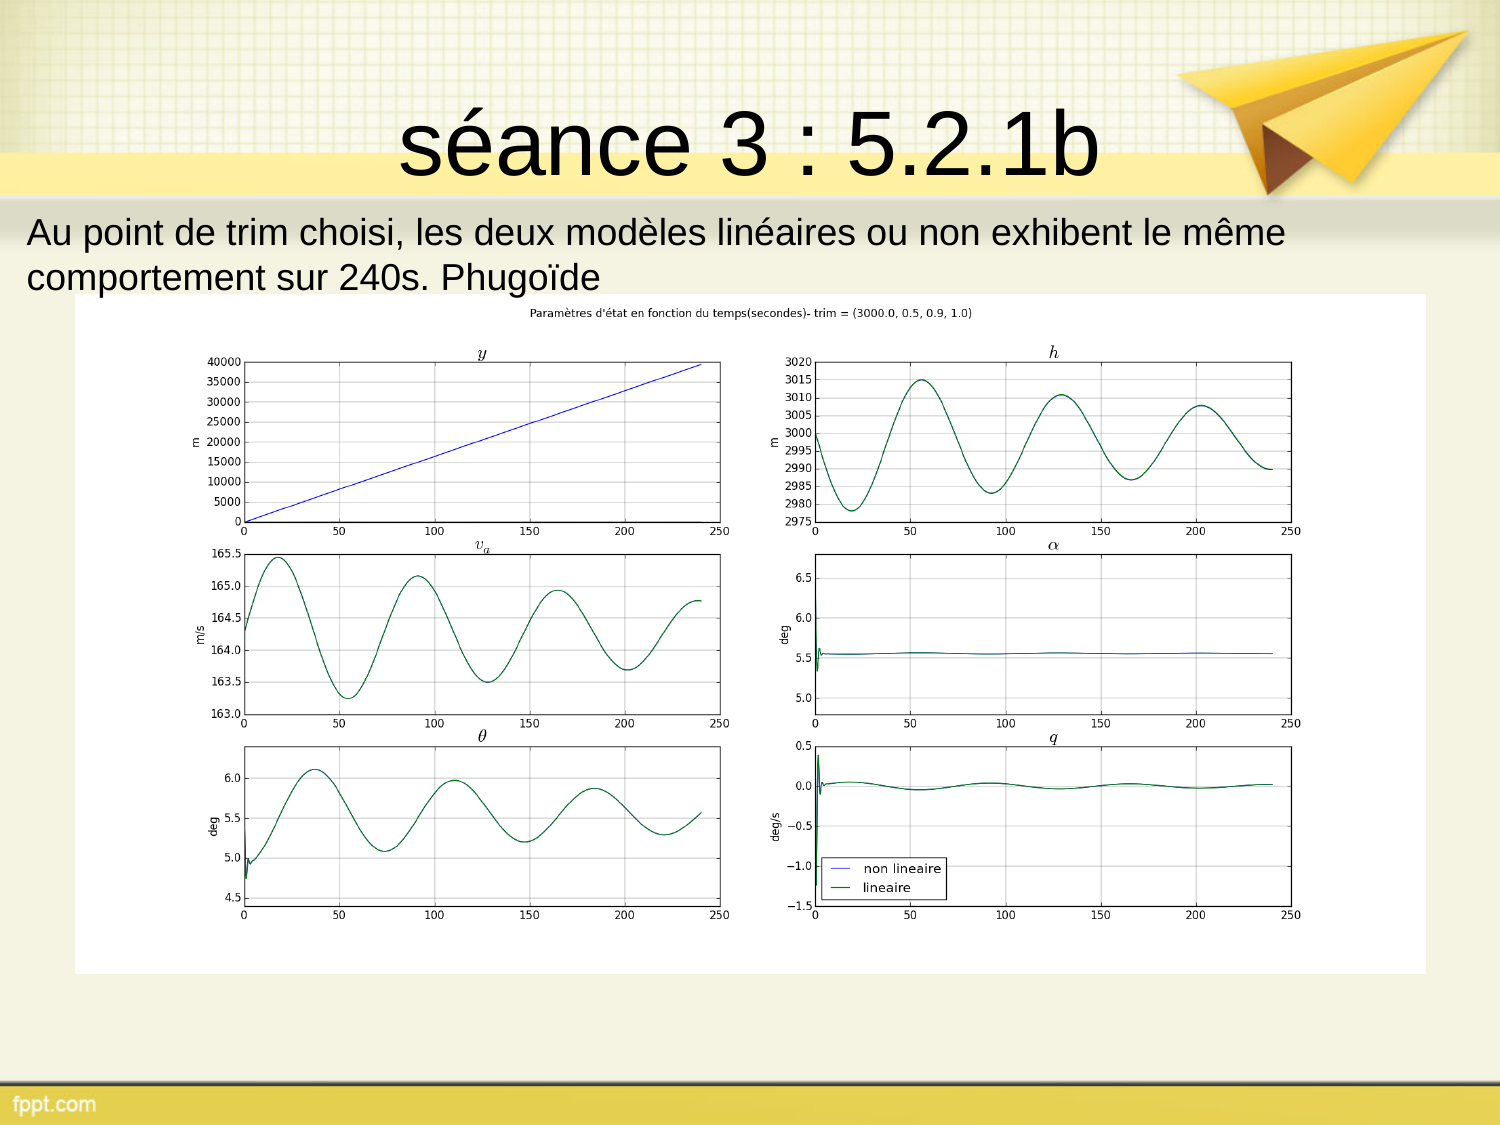

# séance 3 : 5.2.1b
Au point de trim choisi, les deux modèles linéaires ou non exhibent le même comportement sur 240s. Phugoïde